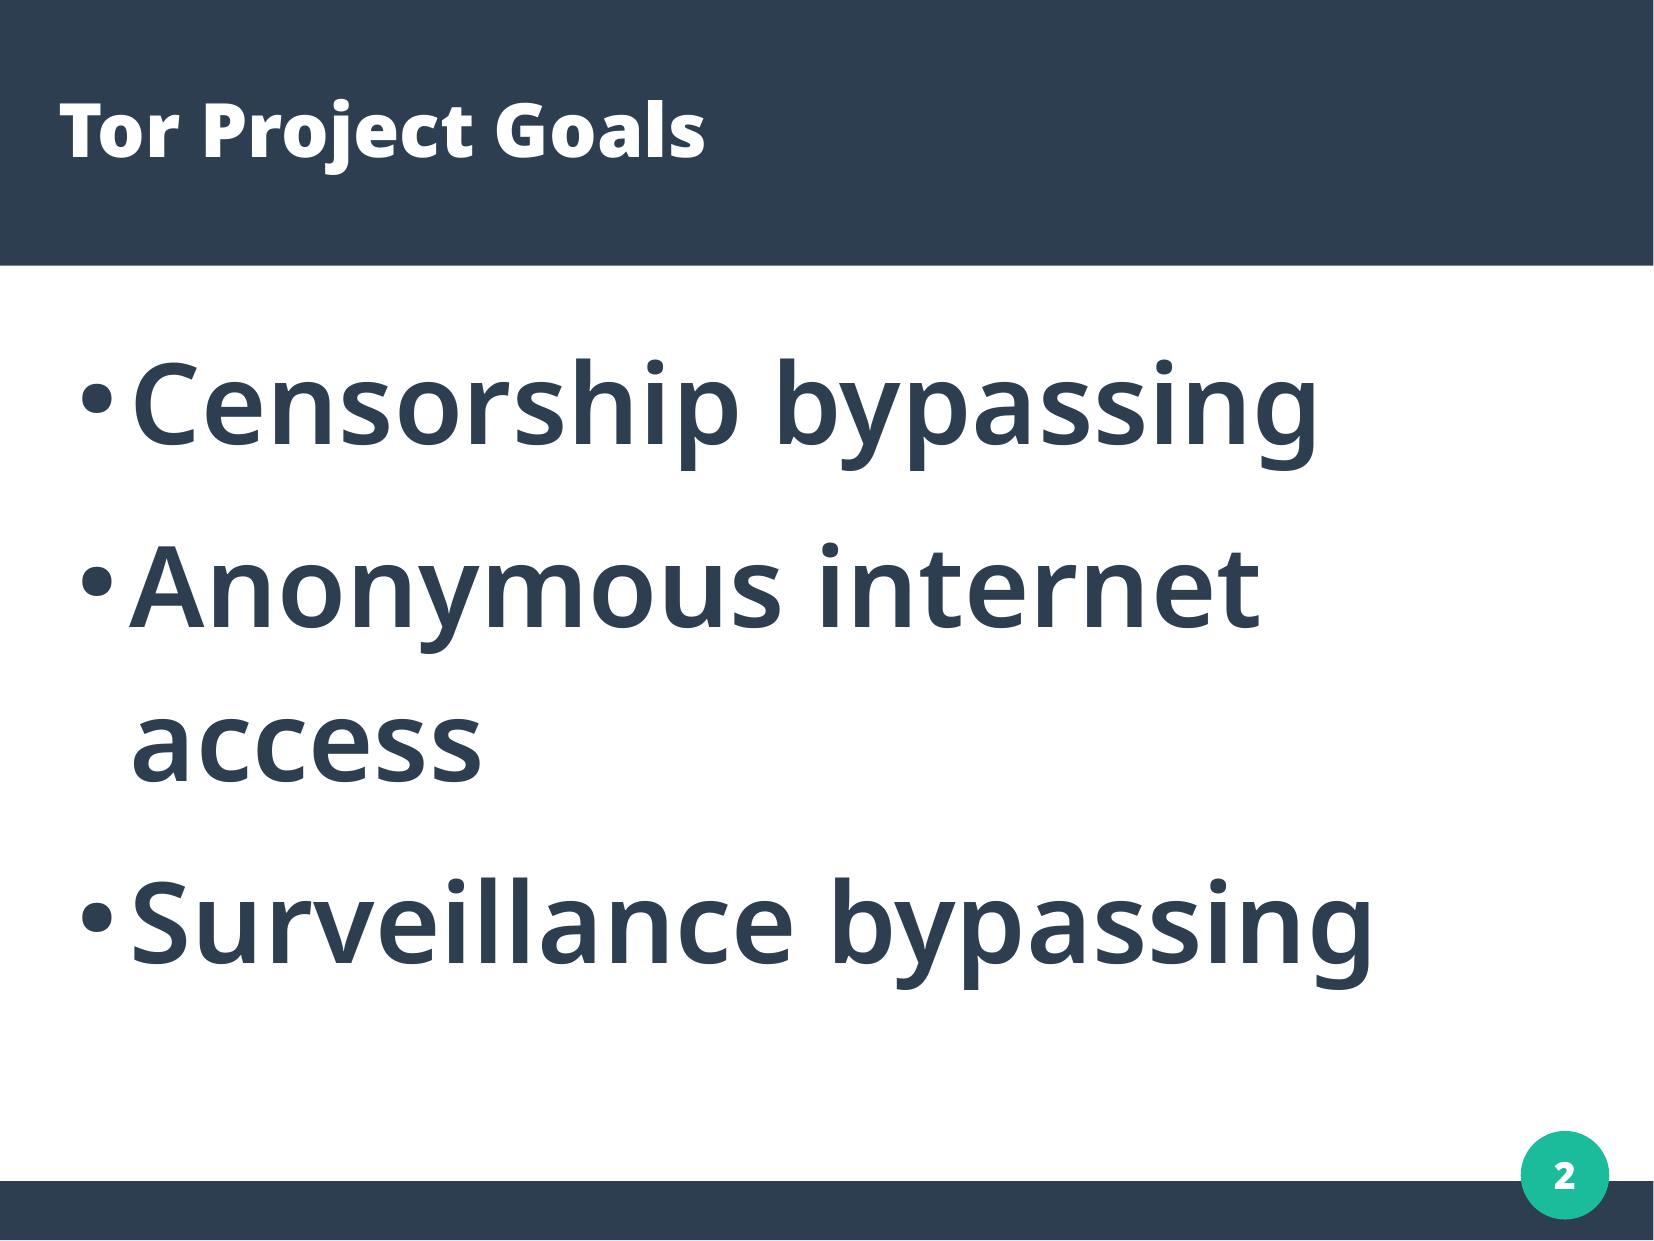

# Tor Project Goals
Censorship bypassing
Anonymous internet access
Surveillance bypassing
2